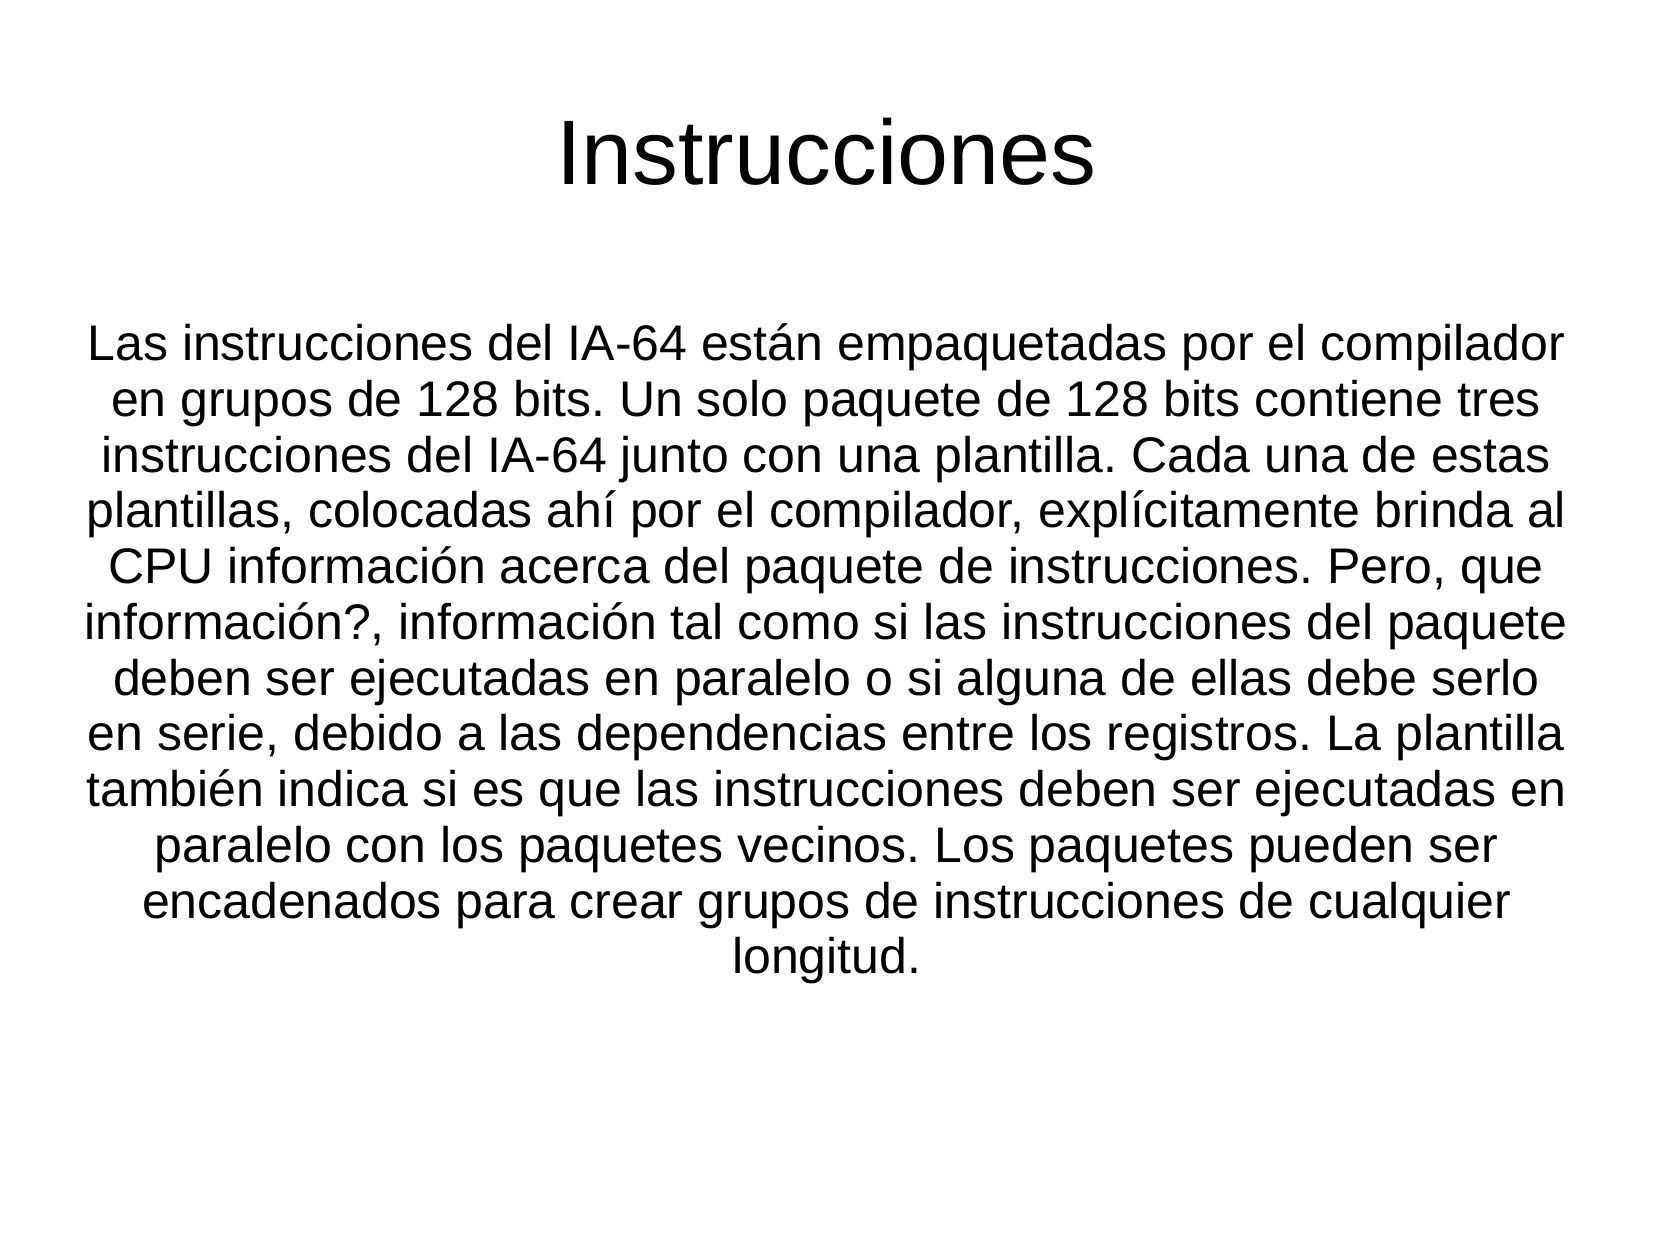

# Instrucciones
Las instrucciones del IA-64 están empaquetadas por el compilador en grupos de 128 bits. Un solo paquete de 128 bits contiene tres instrucciones del IA-64 junto con una plantilla. Cada una de estas plantillas, colocadas ahí por el compilador, explícitamente brinda al CPU información acerca del paquete de instrucciones. Pero, que información?, información tal como si las instrucciones del paquete deben ser ejecutadas en paralelo o si alguna de ellas debe serlo en serie, debido a las dependencias entre los registros. La plantilla también indica si es que las instrucciones deben ser ejecutadas en paralelo con los paquetes vecinos. Los paquetes pueden ser encadenados para crear grupos de instrucciones de cualquier longitud.